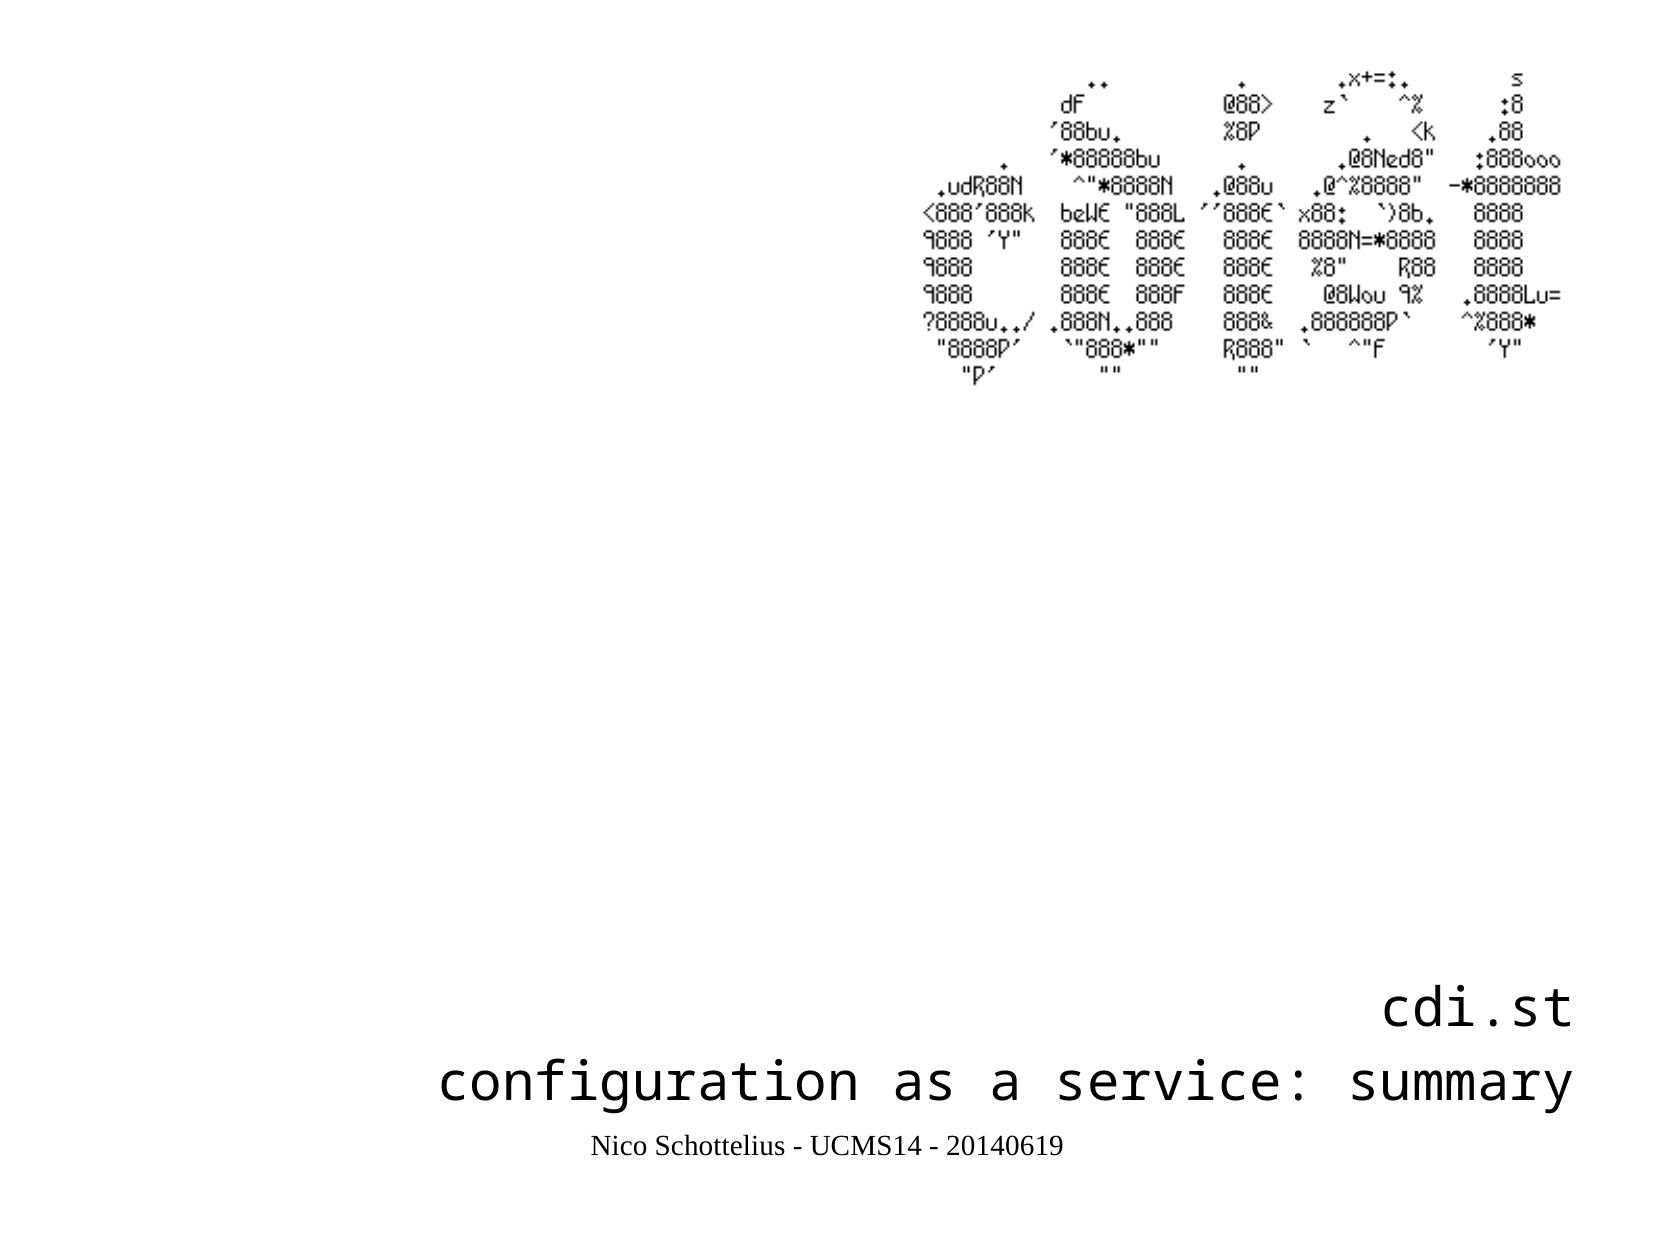

#
cdi.st
configuration as a service: summary
Nico Schottelius - UCMS14 - 20140619